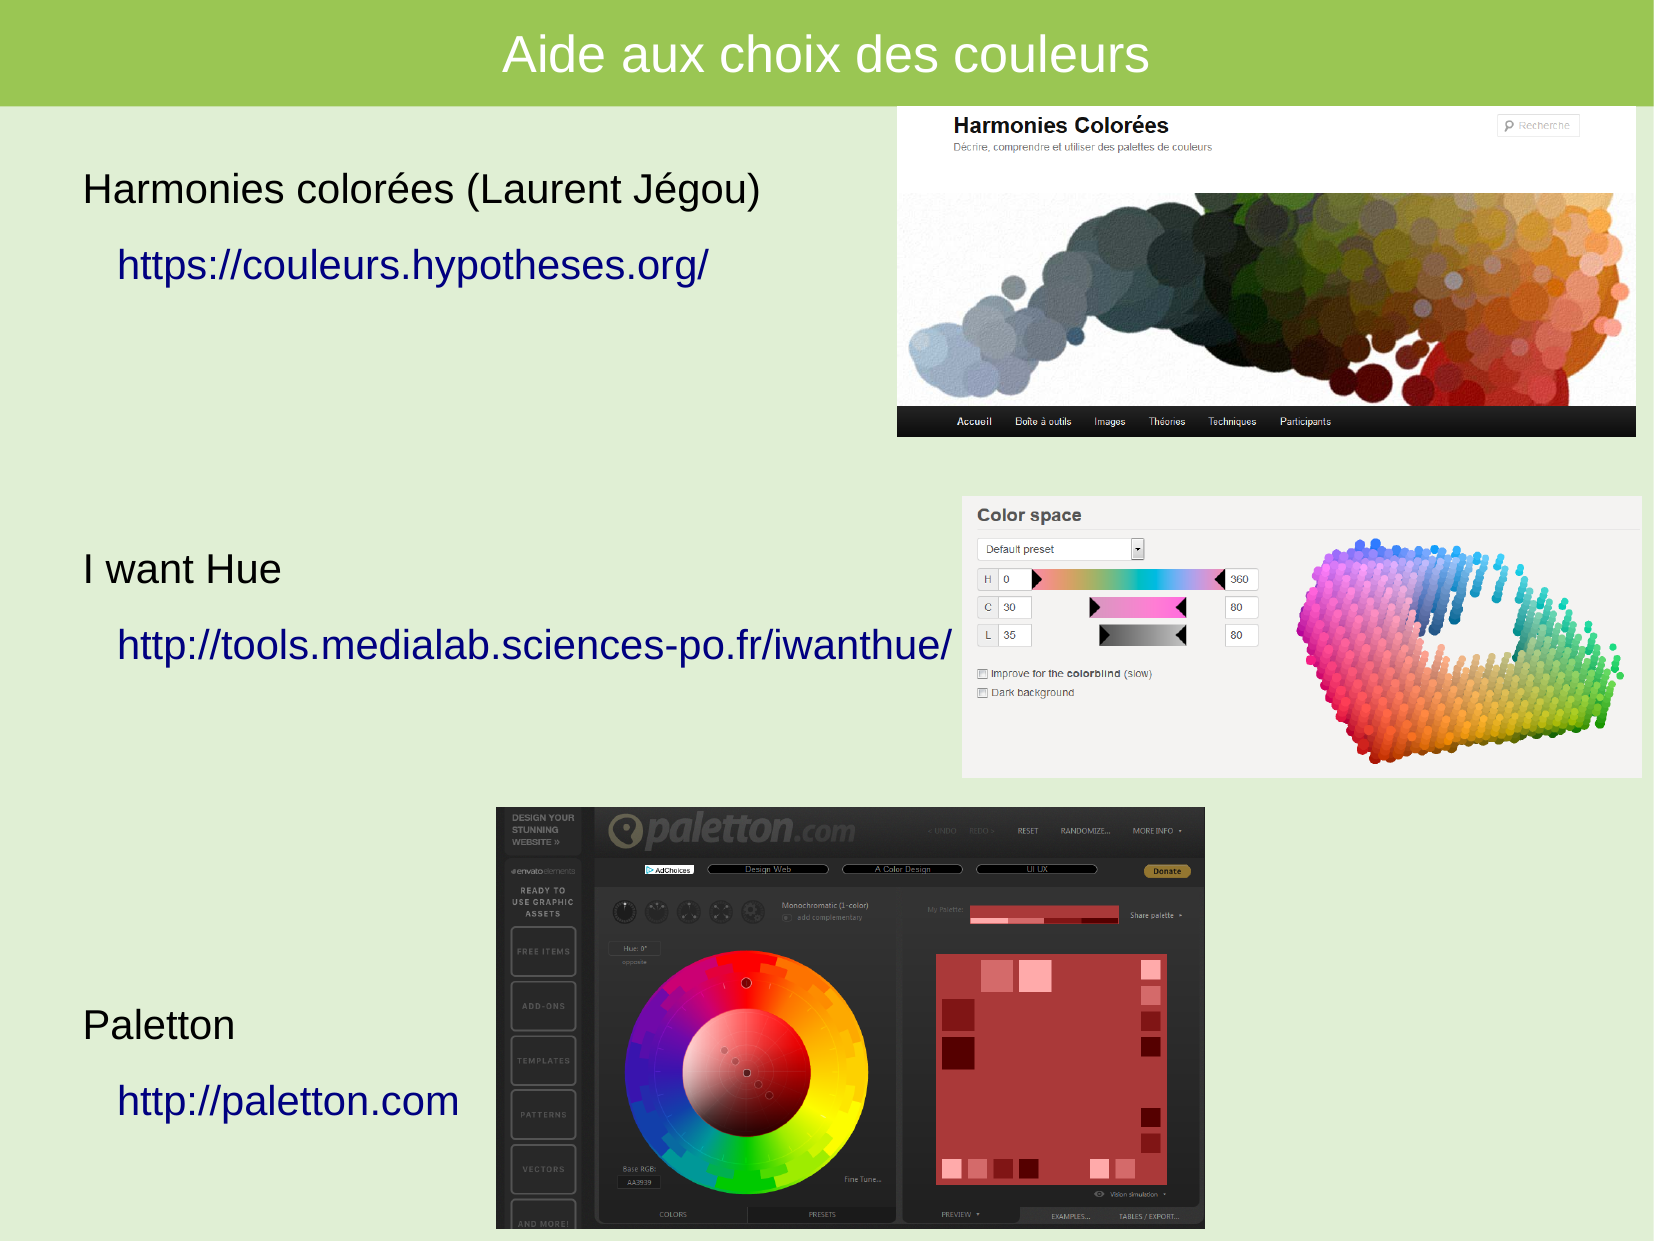

# Aide aux choix des couleurs
Harmonies colorées (Laurent Jégou)
 https://couleurs.hypotheses.org/
I want Hue
 http://tools.medialab.sciences-po.fr/iwanthue/
Paletton
 http://paletton.com